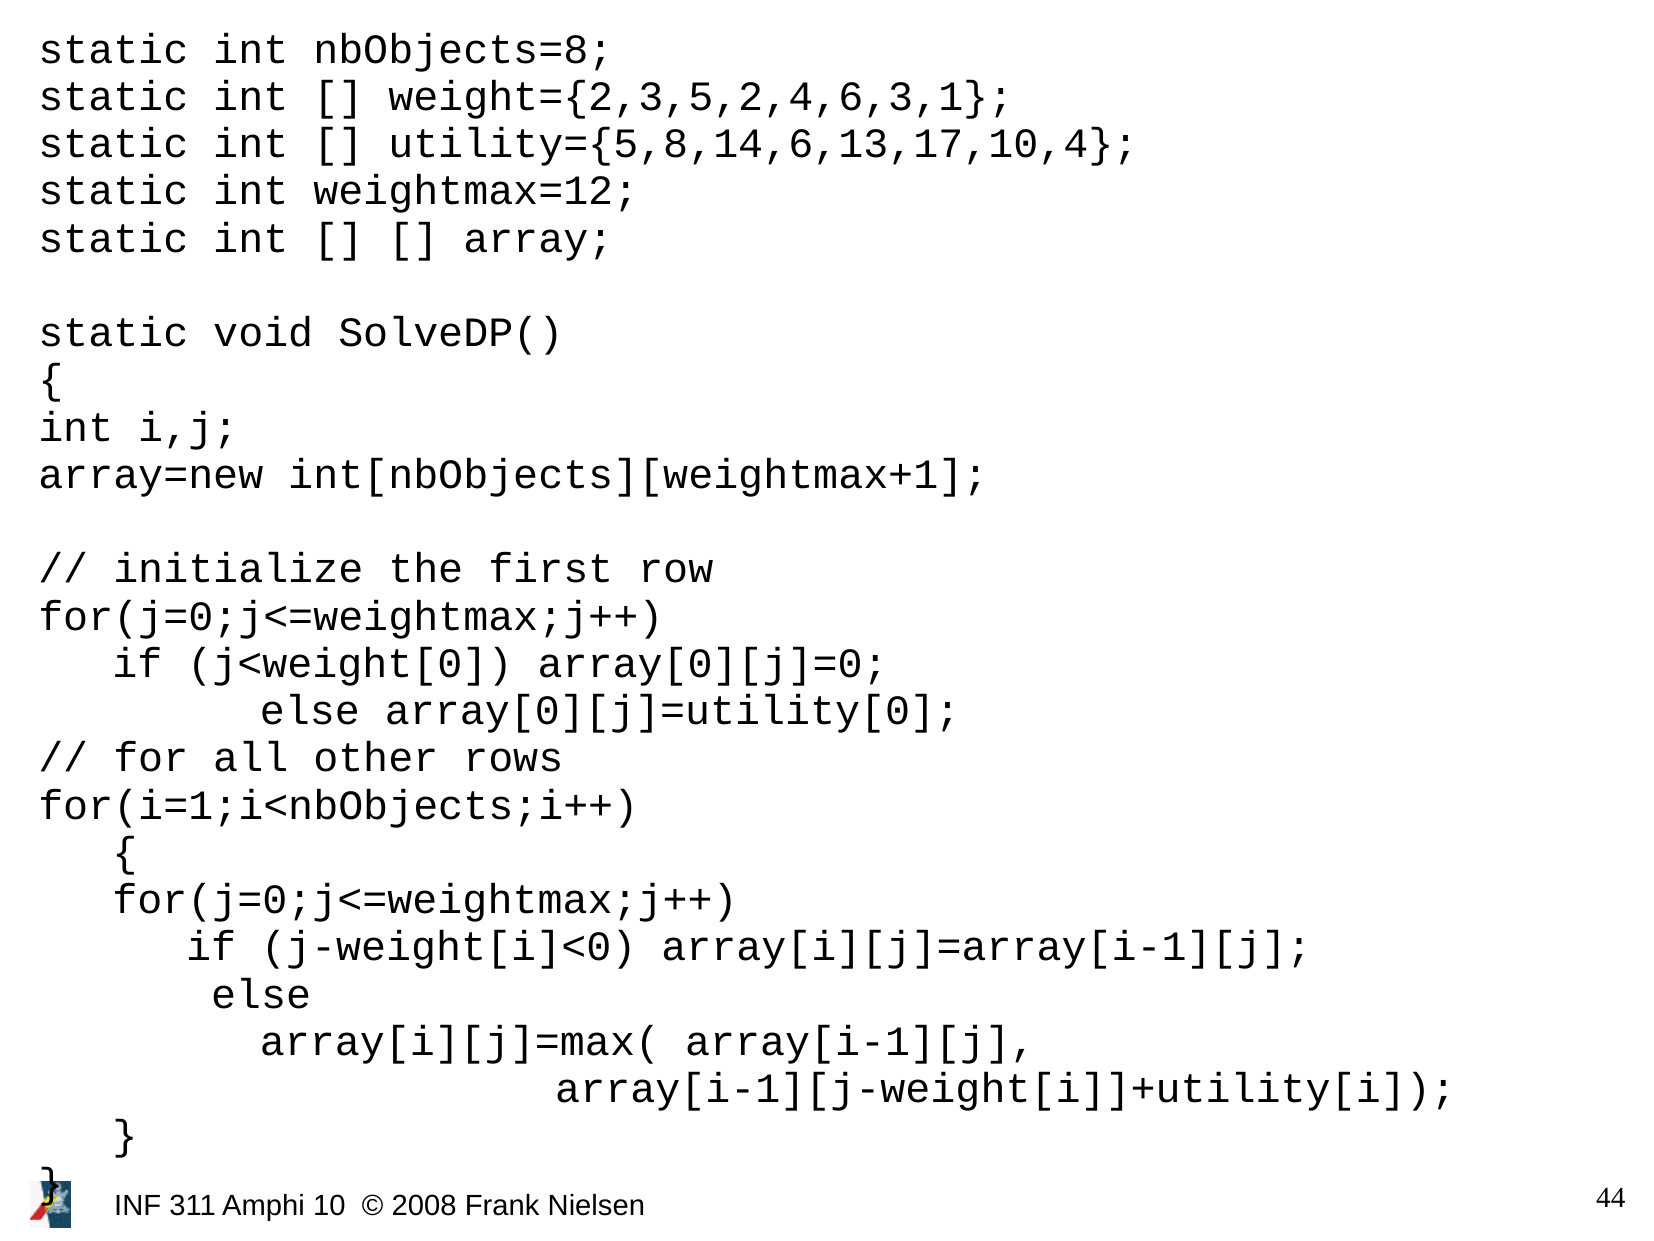

static int nbObjects=8;
static int [] weight={2,3,5,2,4,6,3,1};
static int [] utility={5,8,14,6,13,17,10,4};
static int weightmax=12;
static int [] [] array;
static void SolveDP()
{
int i,j;
array=new int[nbObjects][weightmax+1];
// initialize the first row
for(j=0;j<=weightmax;j++)
	if (j<weight[0]) array[0][j]=0;
			else array[0][j]=utility[0];
// for all other rows
for(i=1;i<nbObjects;i++)
	{
	for(j=0;j<=weightmax;j++)
		if (j-weight[i]<0) array[i][j]=array[i-1][j];
		 else
			array[i][j]=max( array[i-1][j],
							array[i-1][j-weight[i]]+utility[i]);
	}
}